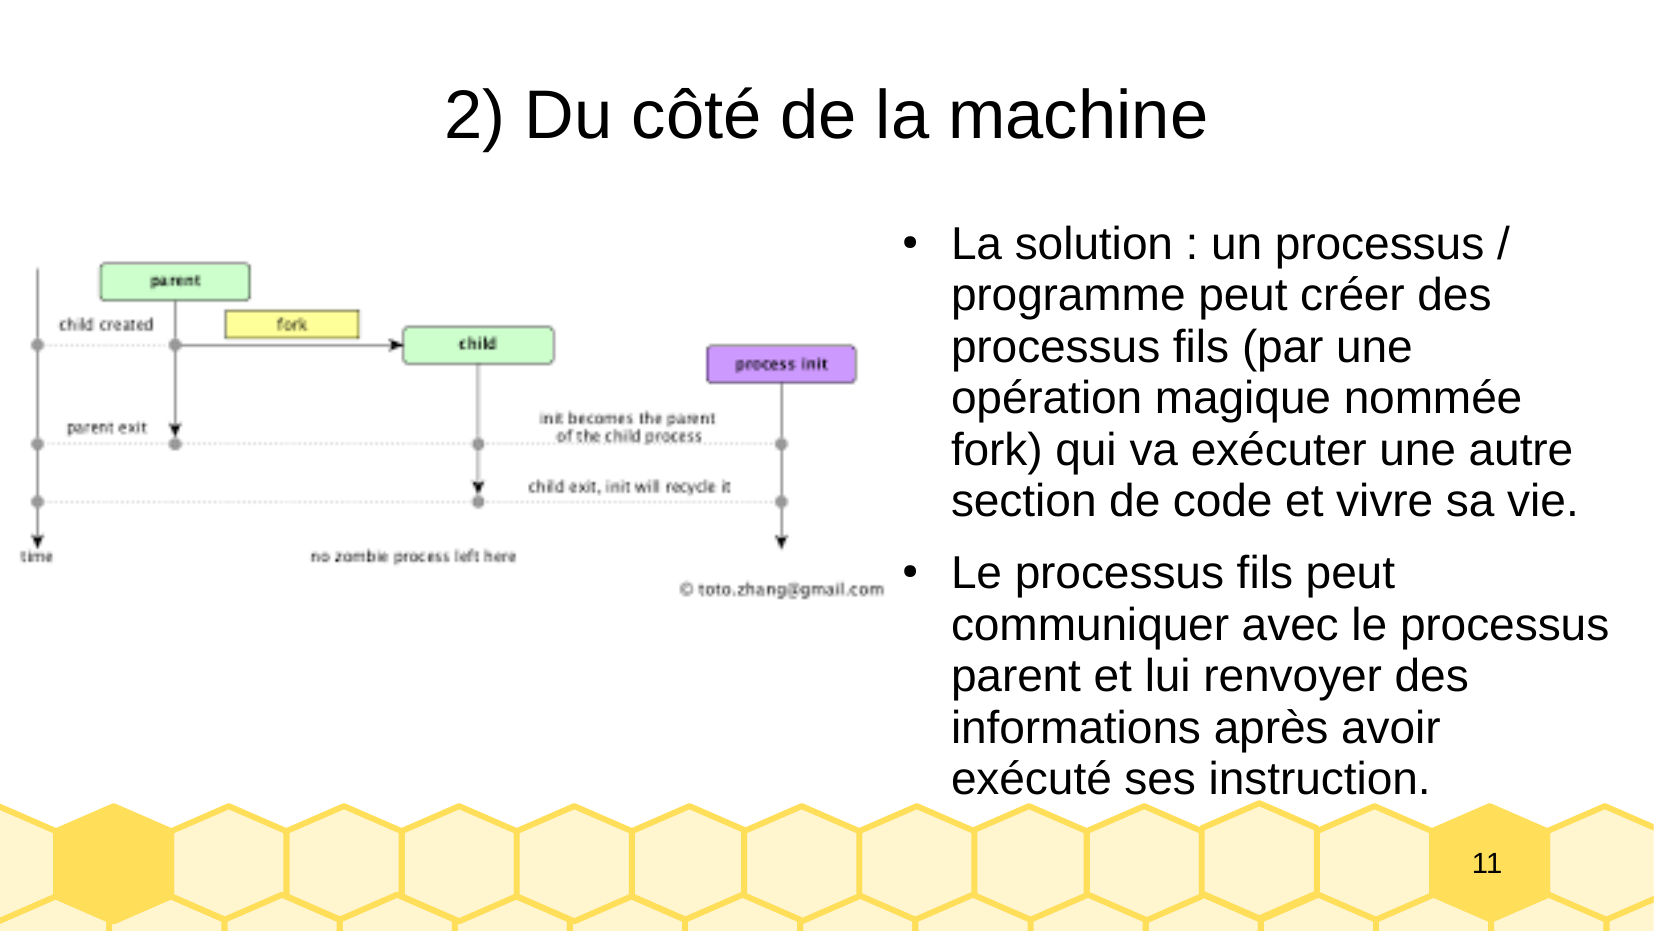

# 2) Du côté de la machine
La solution : un processus / programme peut créer des processus fils (par une opération magique nommée fork) qui va exécuter une autre section de code et vivre sa vie.
Le processus fils peut communiquer avec le processus parent et lui renvoyer des informations après avoir exécuté ses instruction.